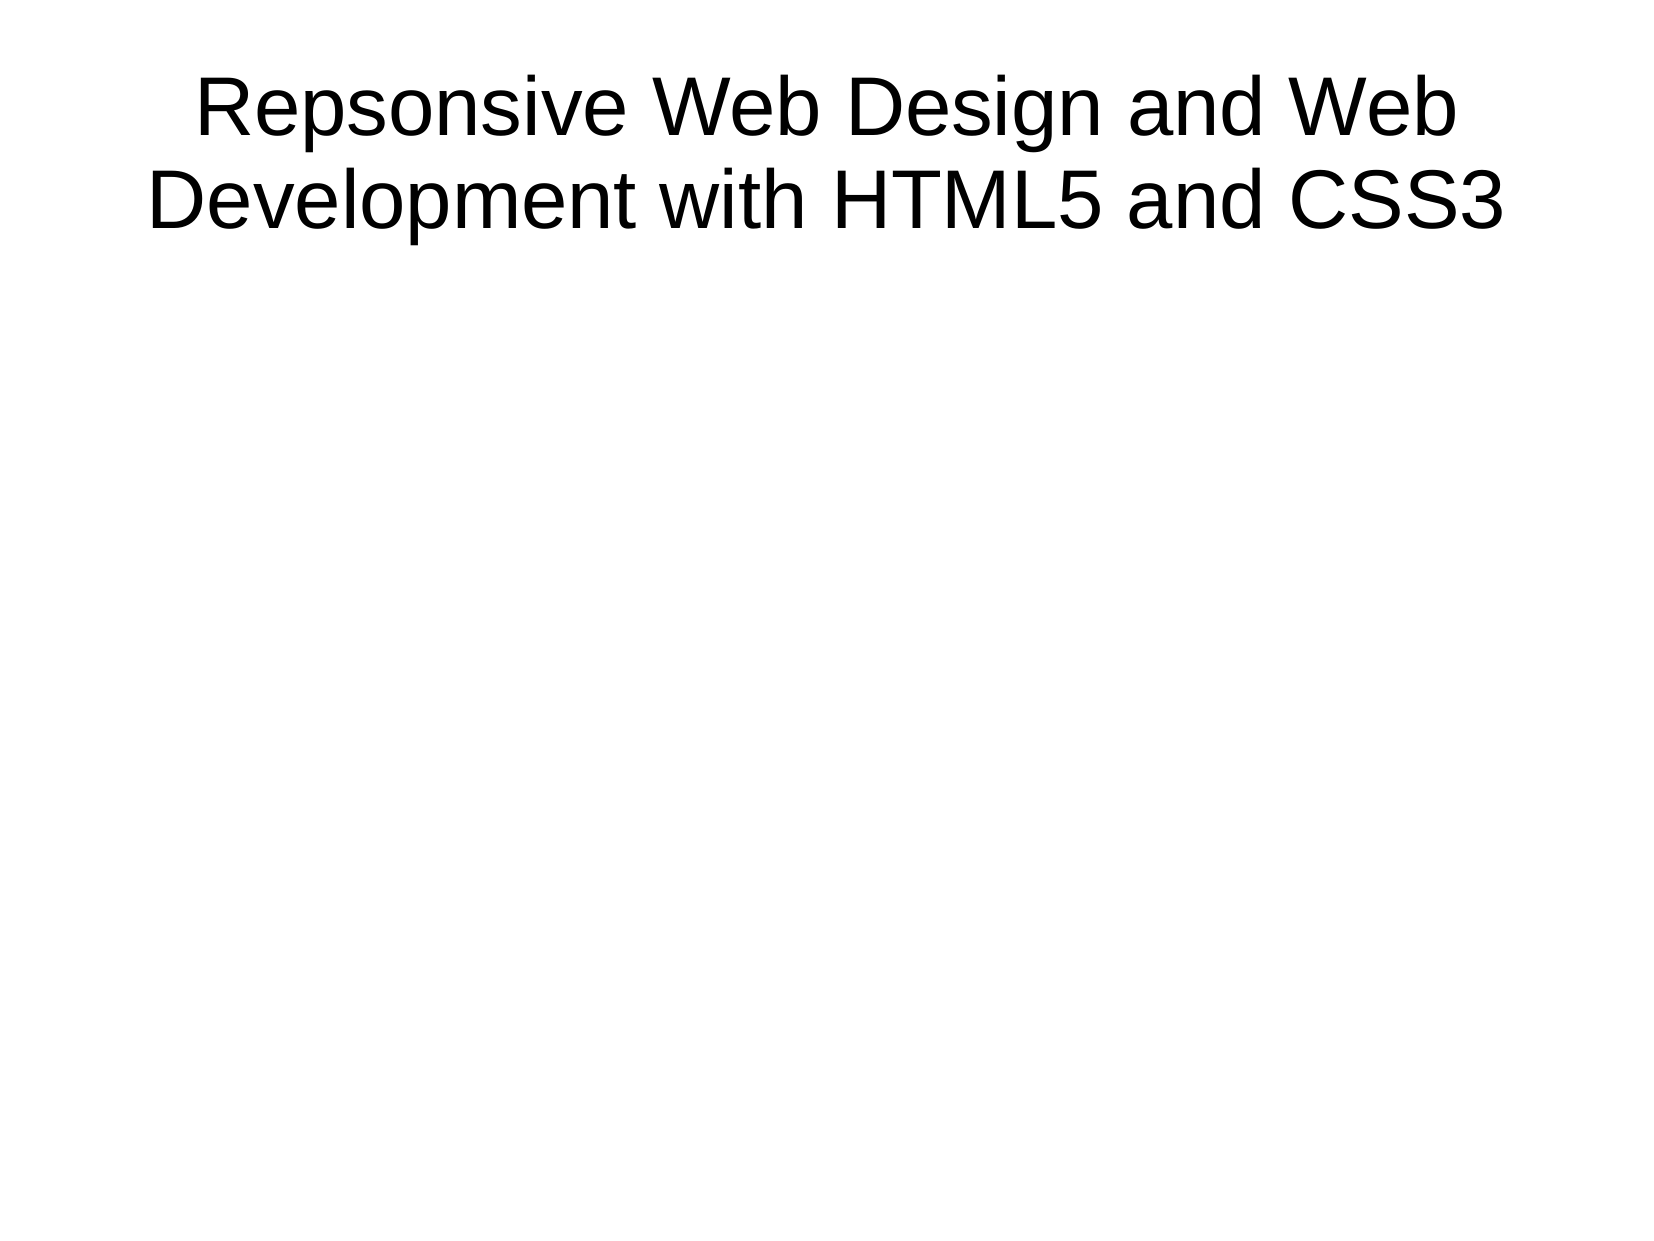

# Repsonsive Web Design and Web Development with HTML5 and CSS3